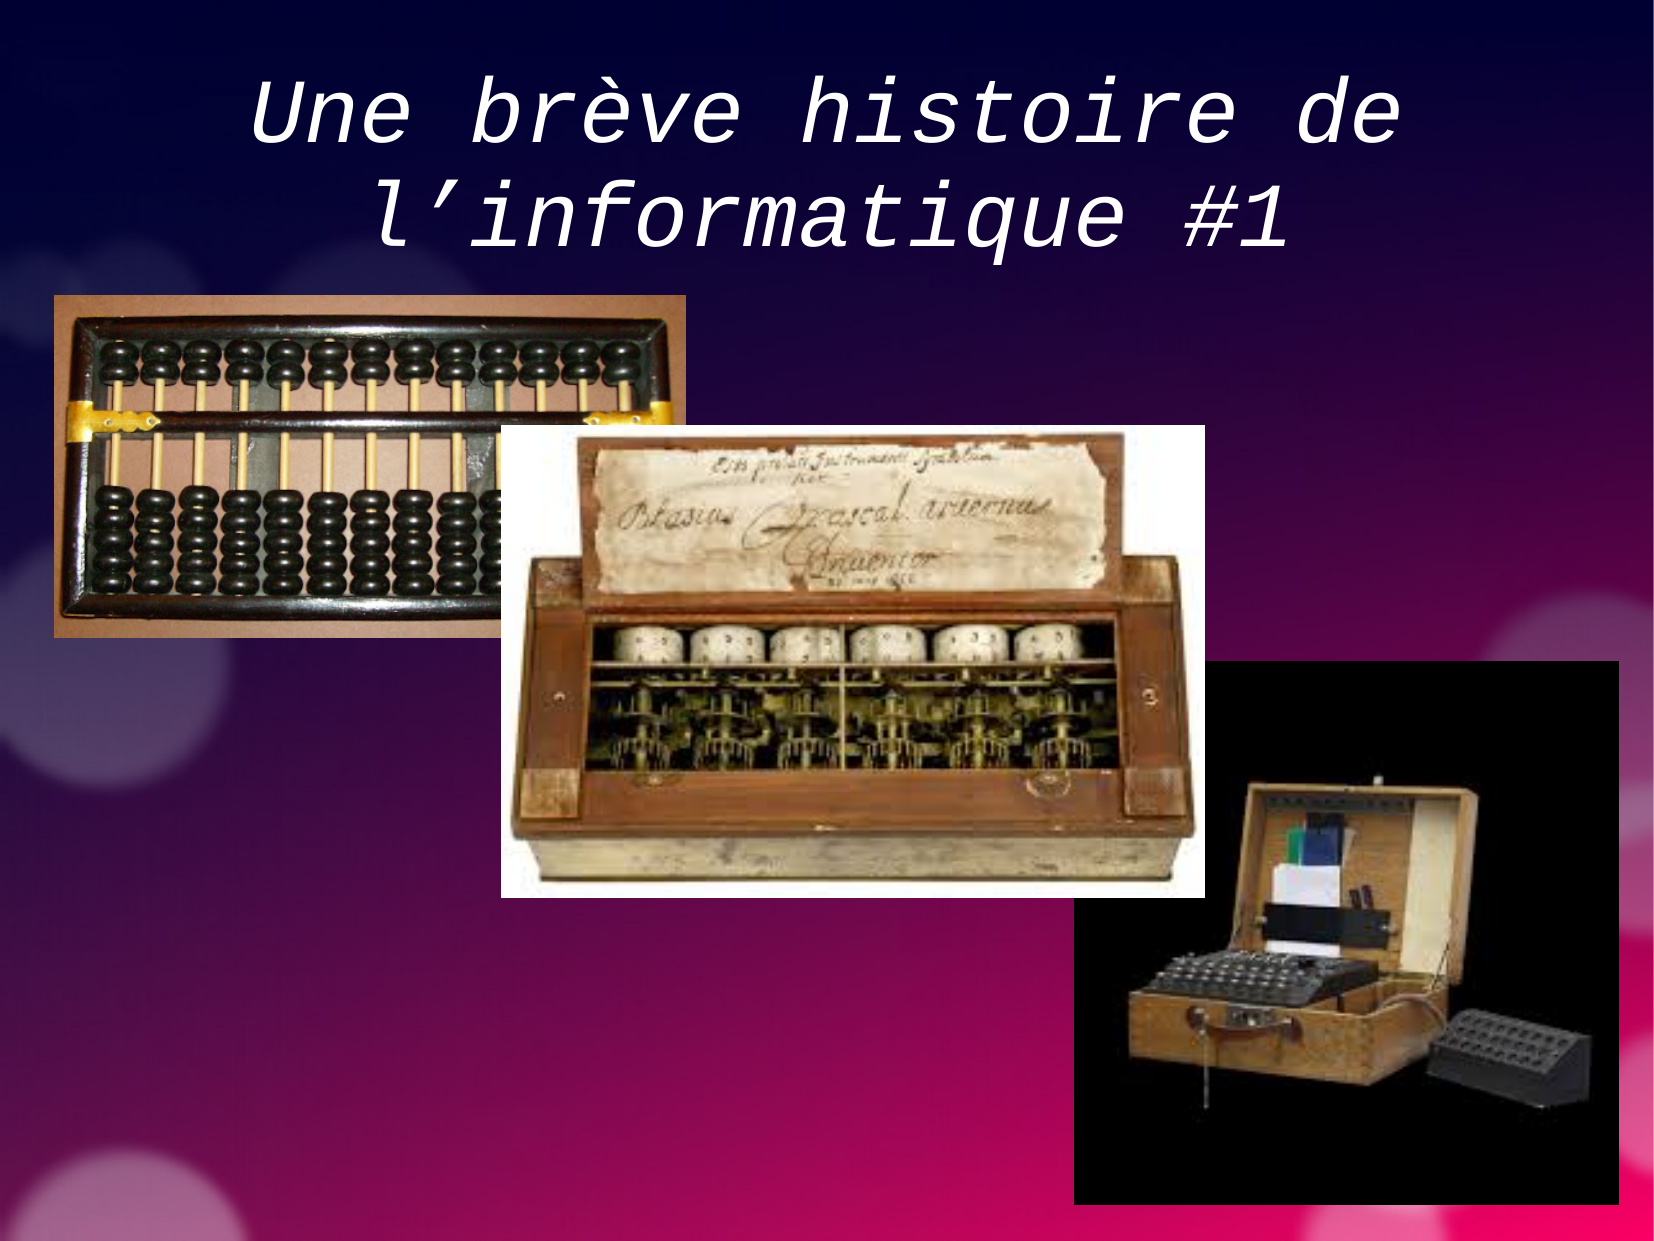

# Une brève histoire de l’informatique #1